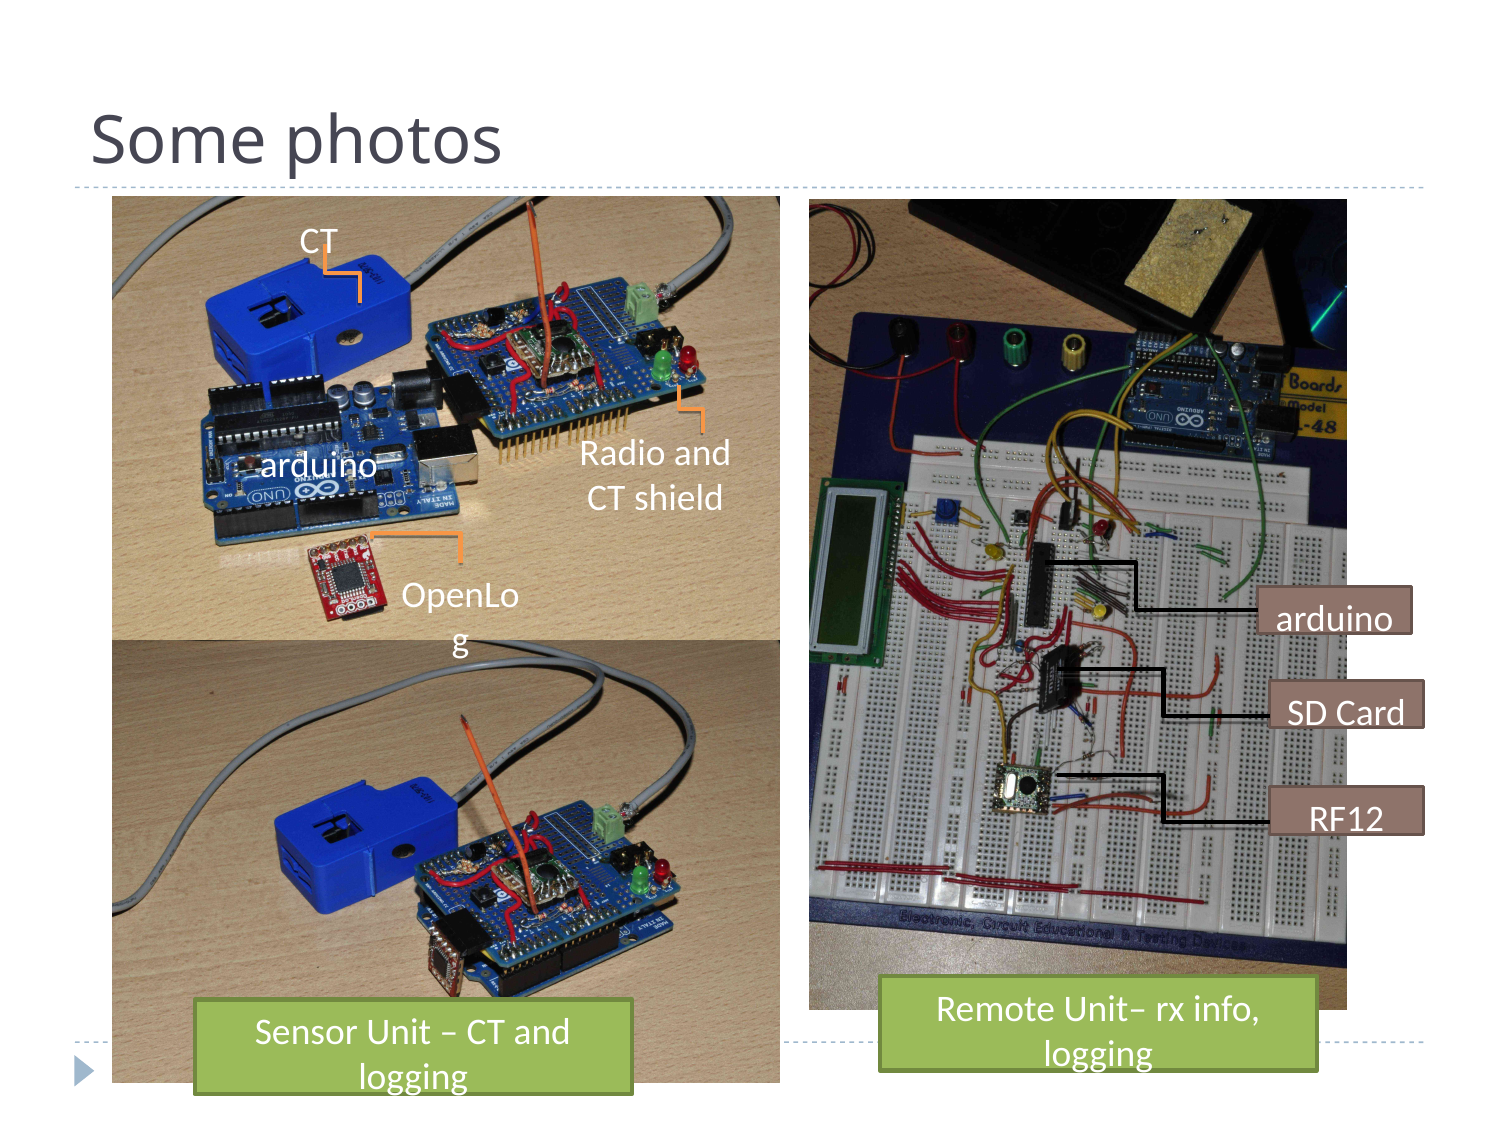

# Some photos
CT
Radio and CT shield
arduino
OpenLog
arduino
SD Card
RF12
Remote Unit– rx info, logging
Sensor Unit – CT and logging